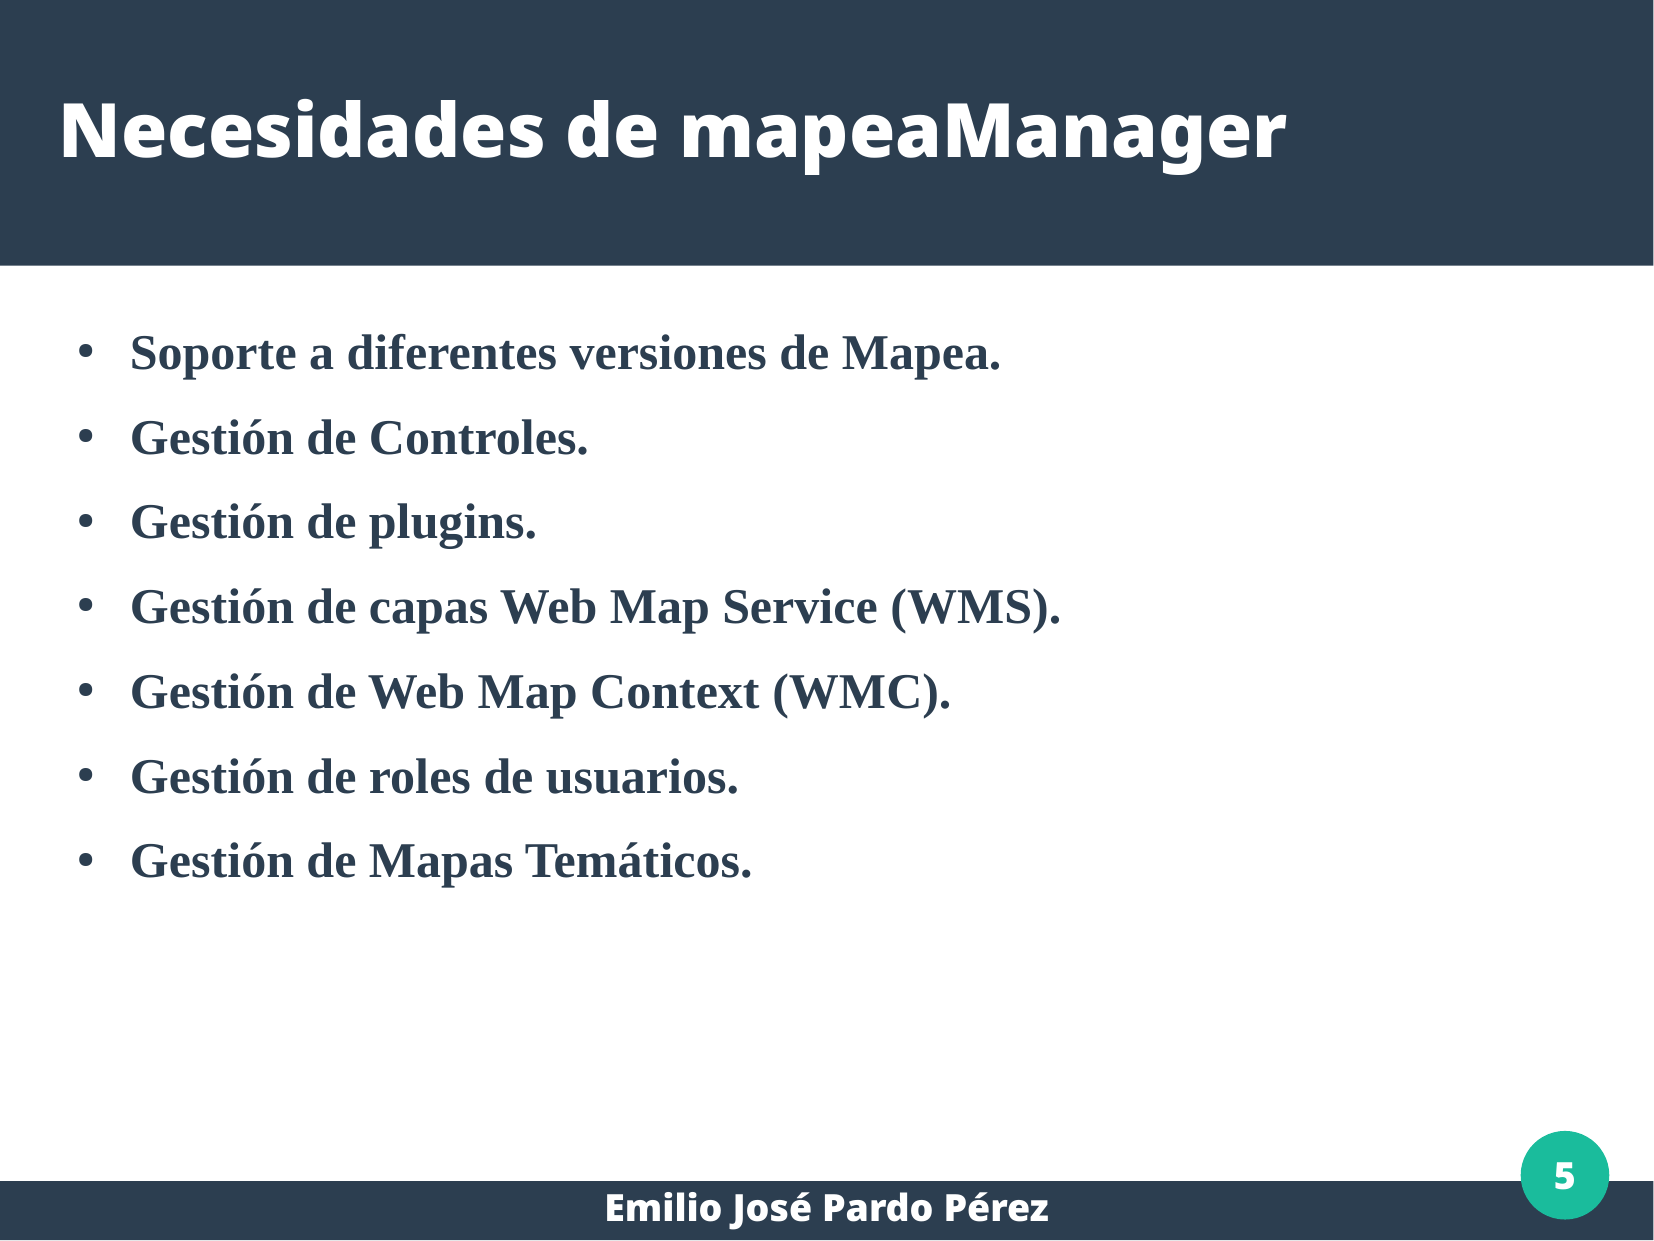

# Necesidades de mapeaManager
Soporte a diferentes versiones de Mapea.
Gestión de Controles.
Gestión de plugins.
Gestión de capas Web Map Service (WMS).
Gestión de Web Map Context (WMC).
Gestión de roles de usuarios.
Gestión de Mapas Temáticos.
5
Emilio José Pardo Pérez